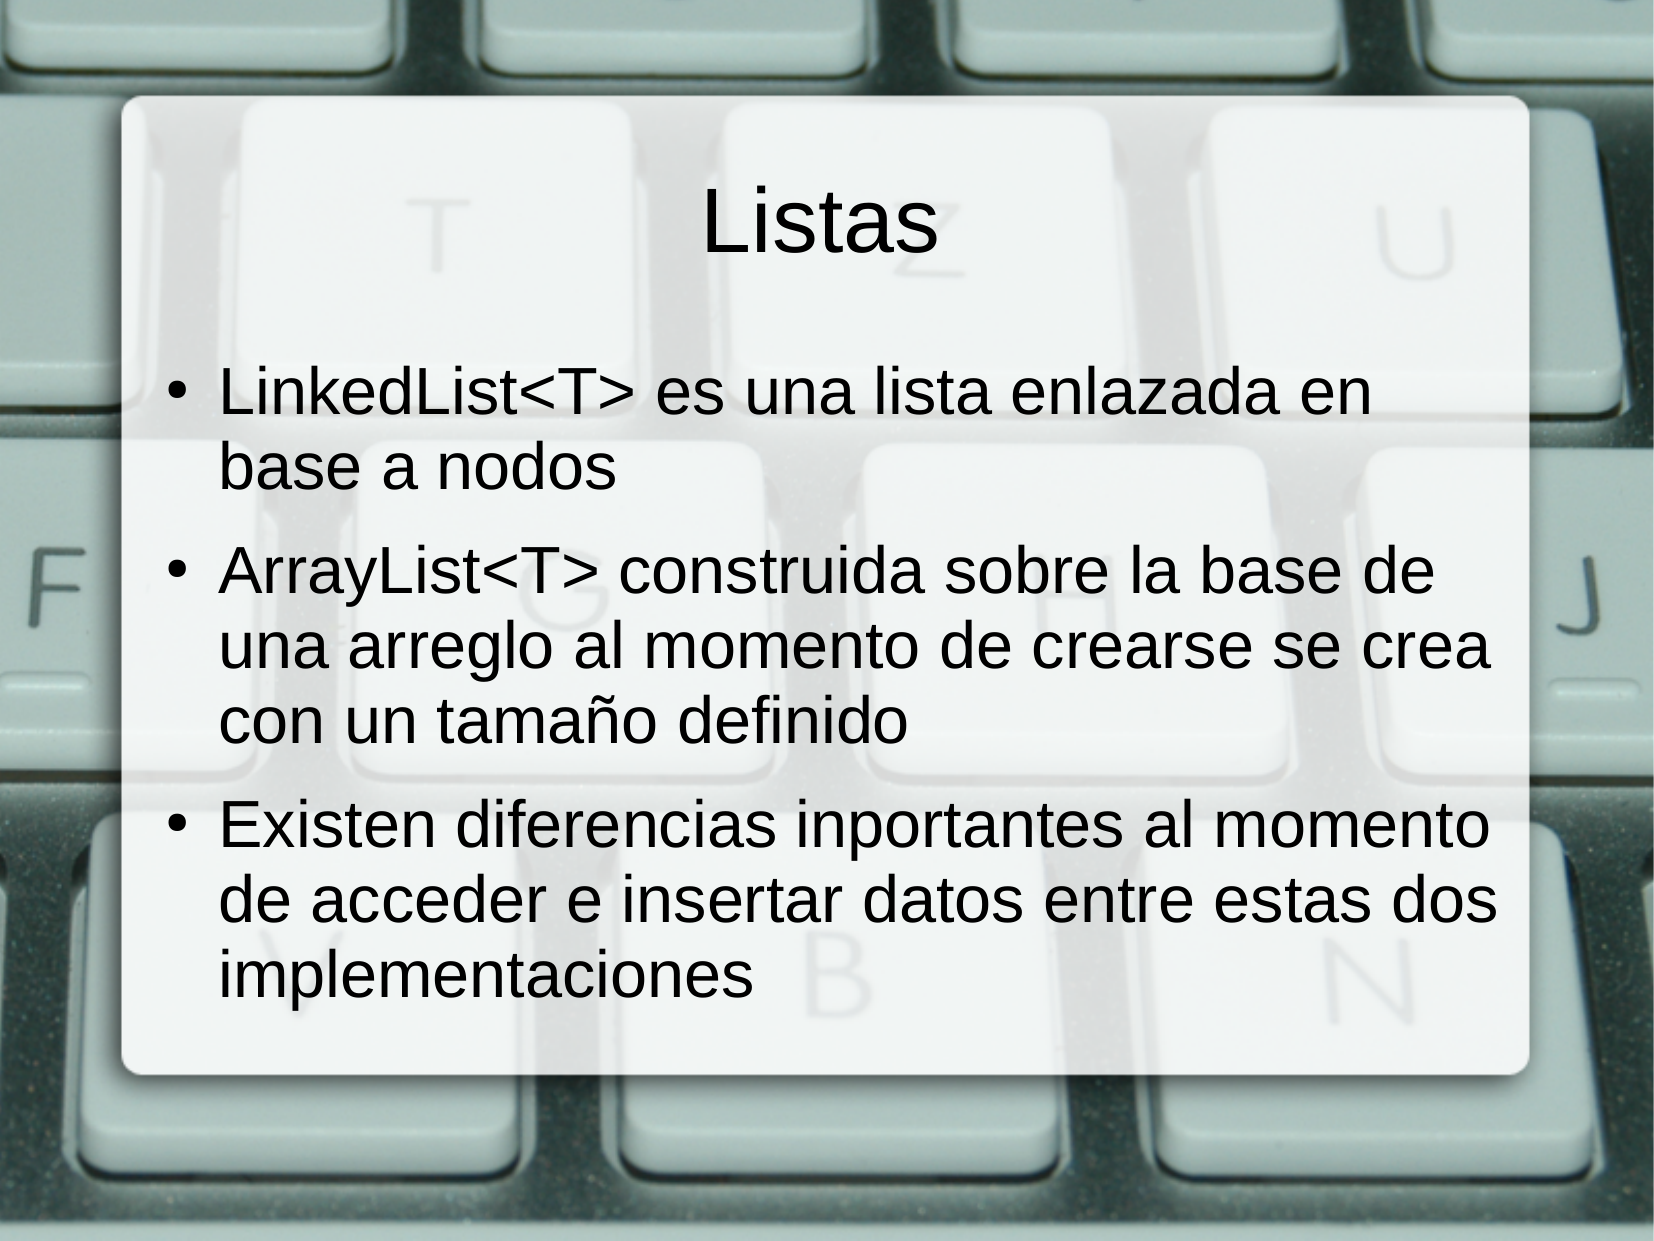

# Listas
LinkedList<T> es una lista enlazada en base a nodos
ArrayList<T> construida sobre la base de una arreglo al momento de crearse se crea con un tamaño definido
Existen diferencias inportantes al momento de acceder e insertar datos entre estas dos implementaciones